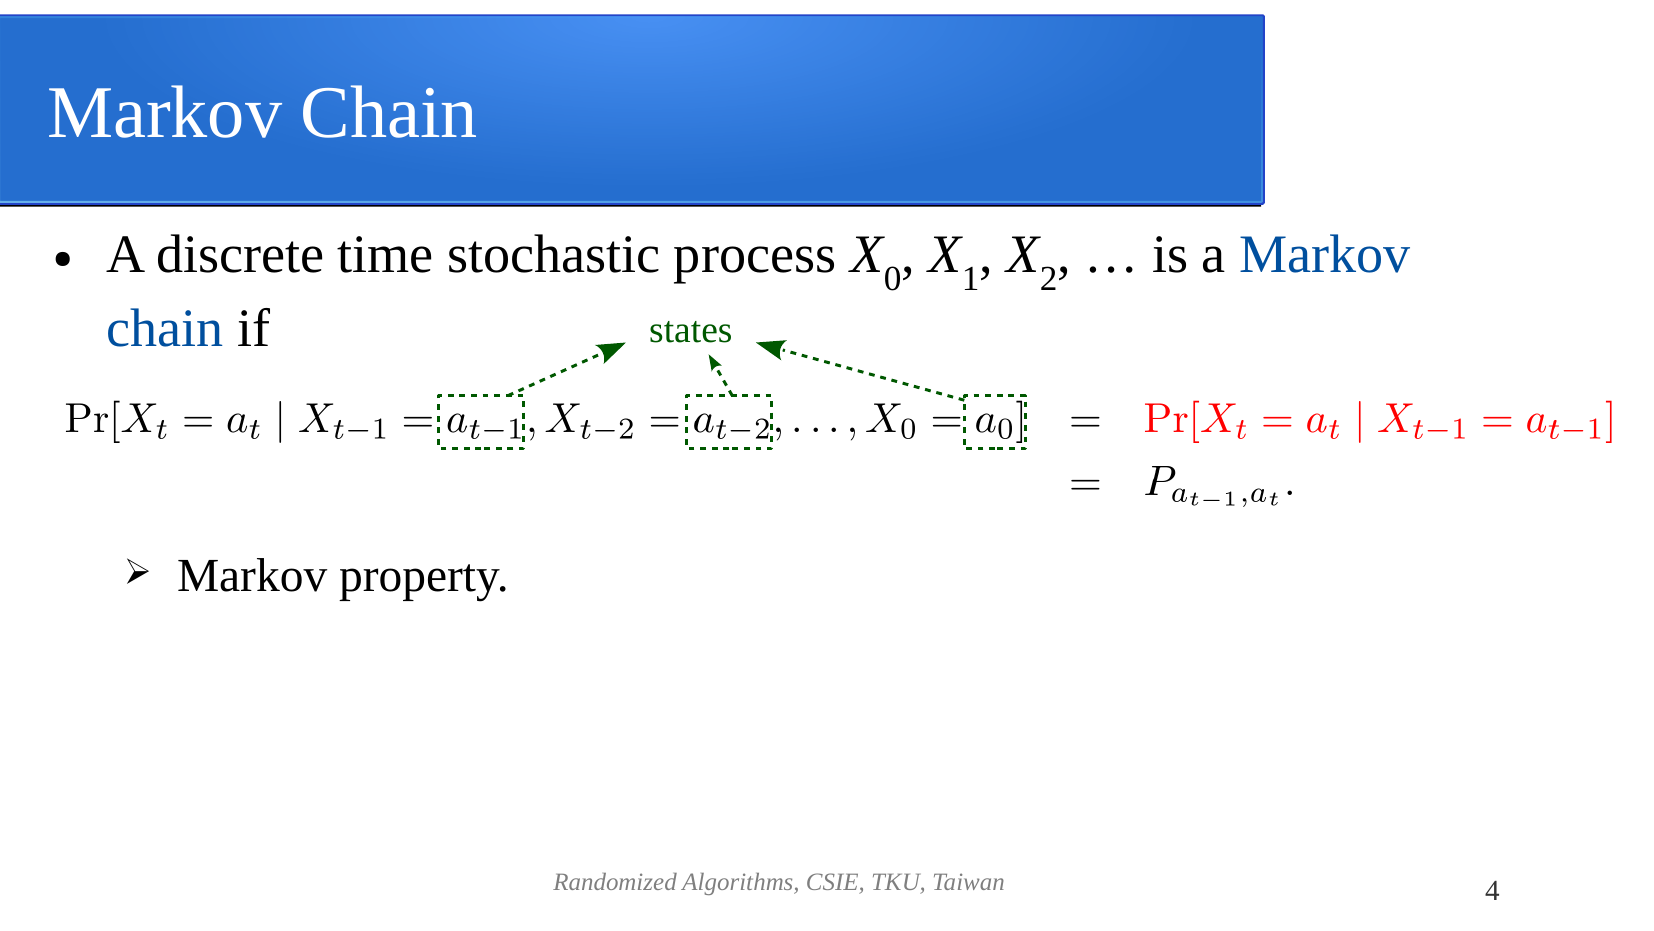

# Markov Chain
A discrete time stochastic process X0, X1, X2, … is a Markov chain if
Markov property.
states
Randomized Algorithms, CSIE, TKU, Taiwan
4